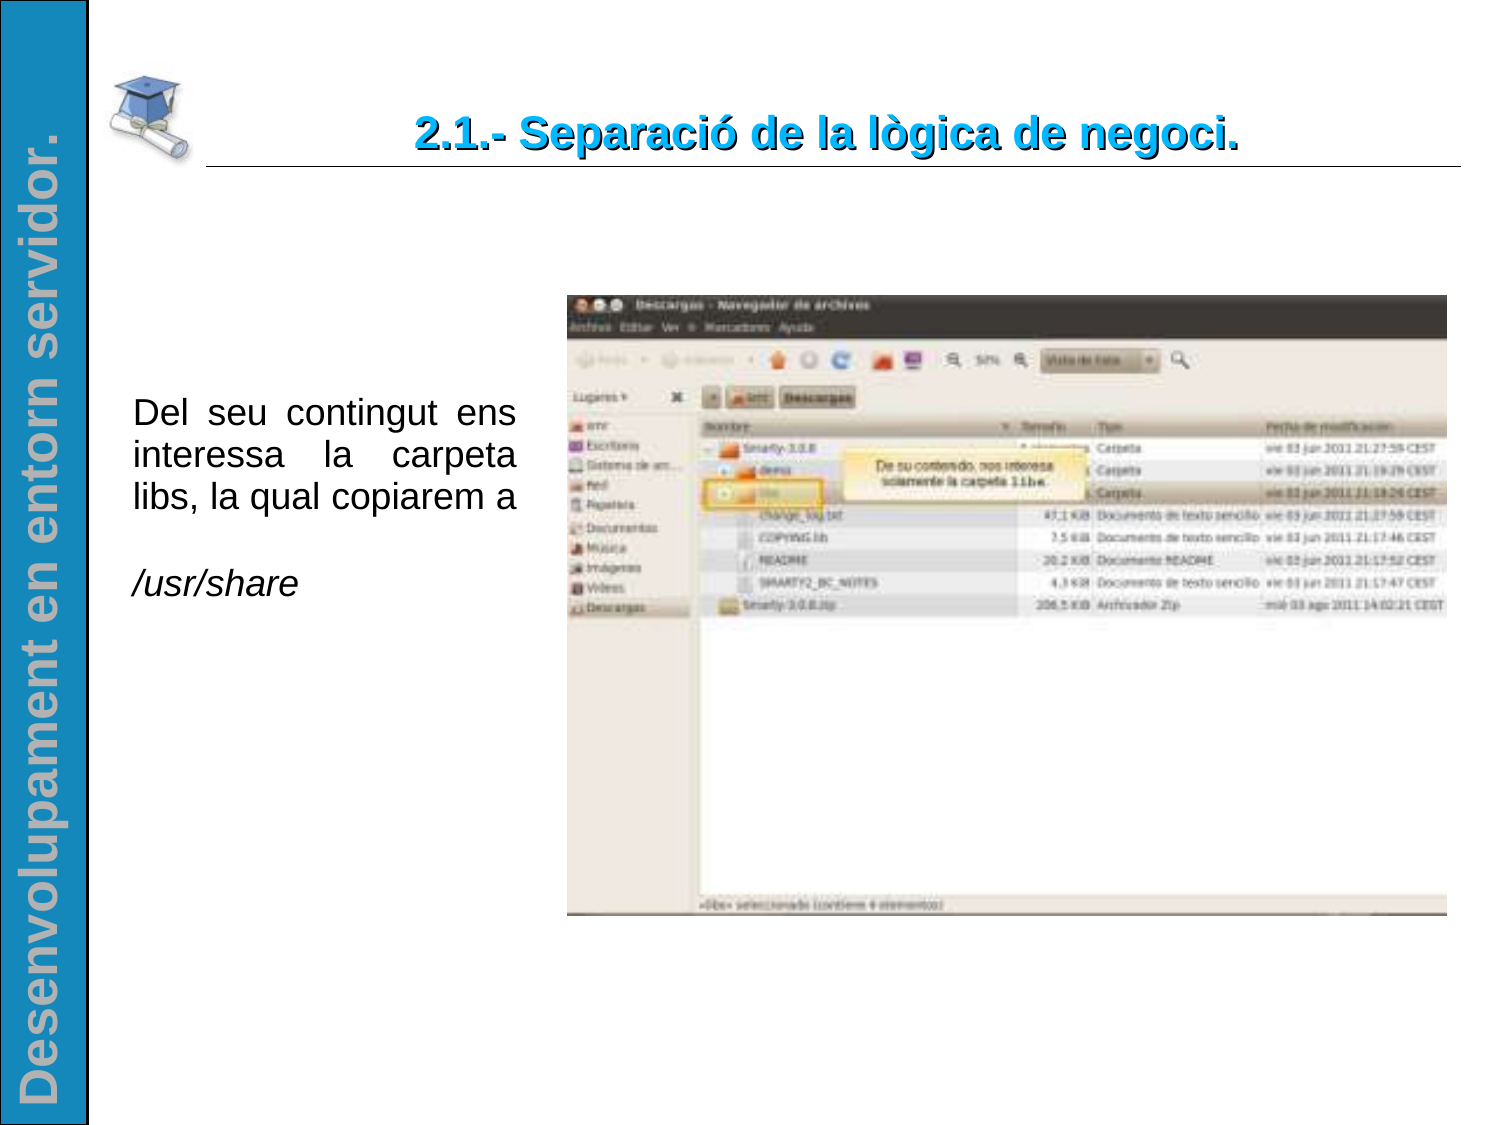

# 2.1.- Separació de la lògica de negoci.
Del seu contingut ens interessa la carpeta libs, la qual copiarem a
/usr/share